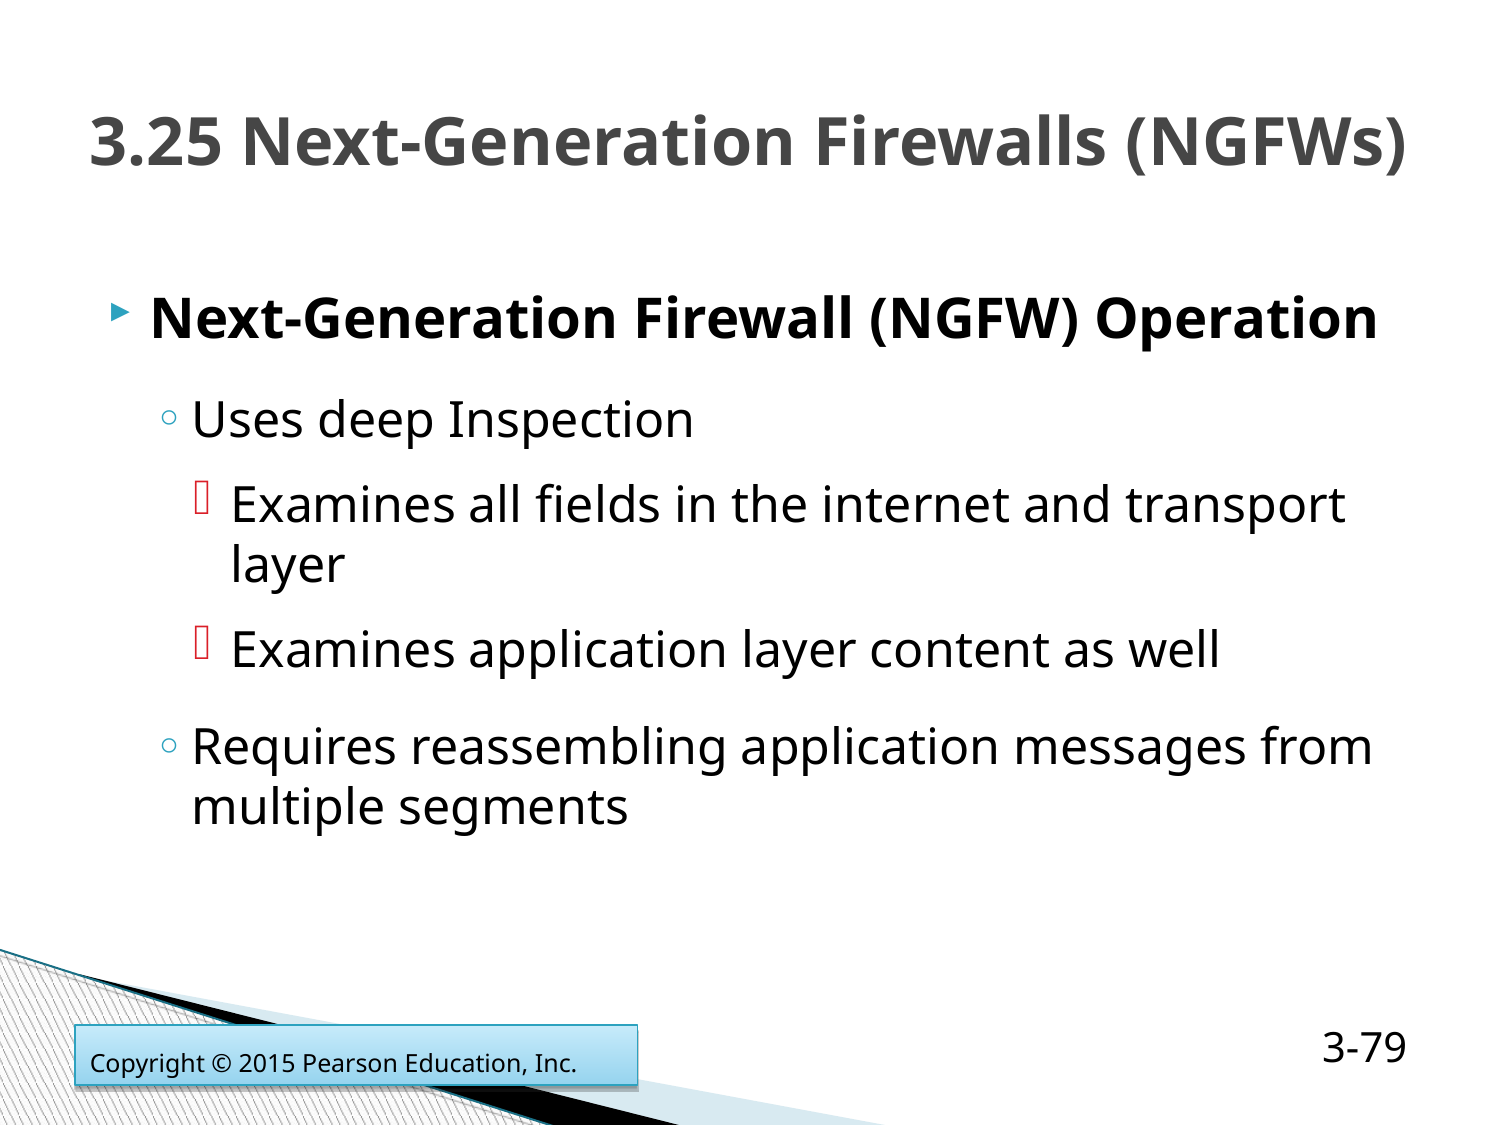

3.25 Next-Generation Firewalls (NGFWs)
# Next-Generation Firewall (NGFW) Operation
Uses deep Inspection
Examines all fields in the internet and transport layer
Examines application layer content as well
Requires reassembling application messages from multiple segments
Copyright © 2015 Pearson Education, Inc.